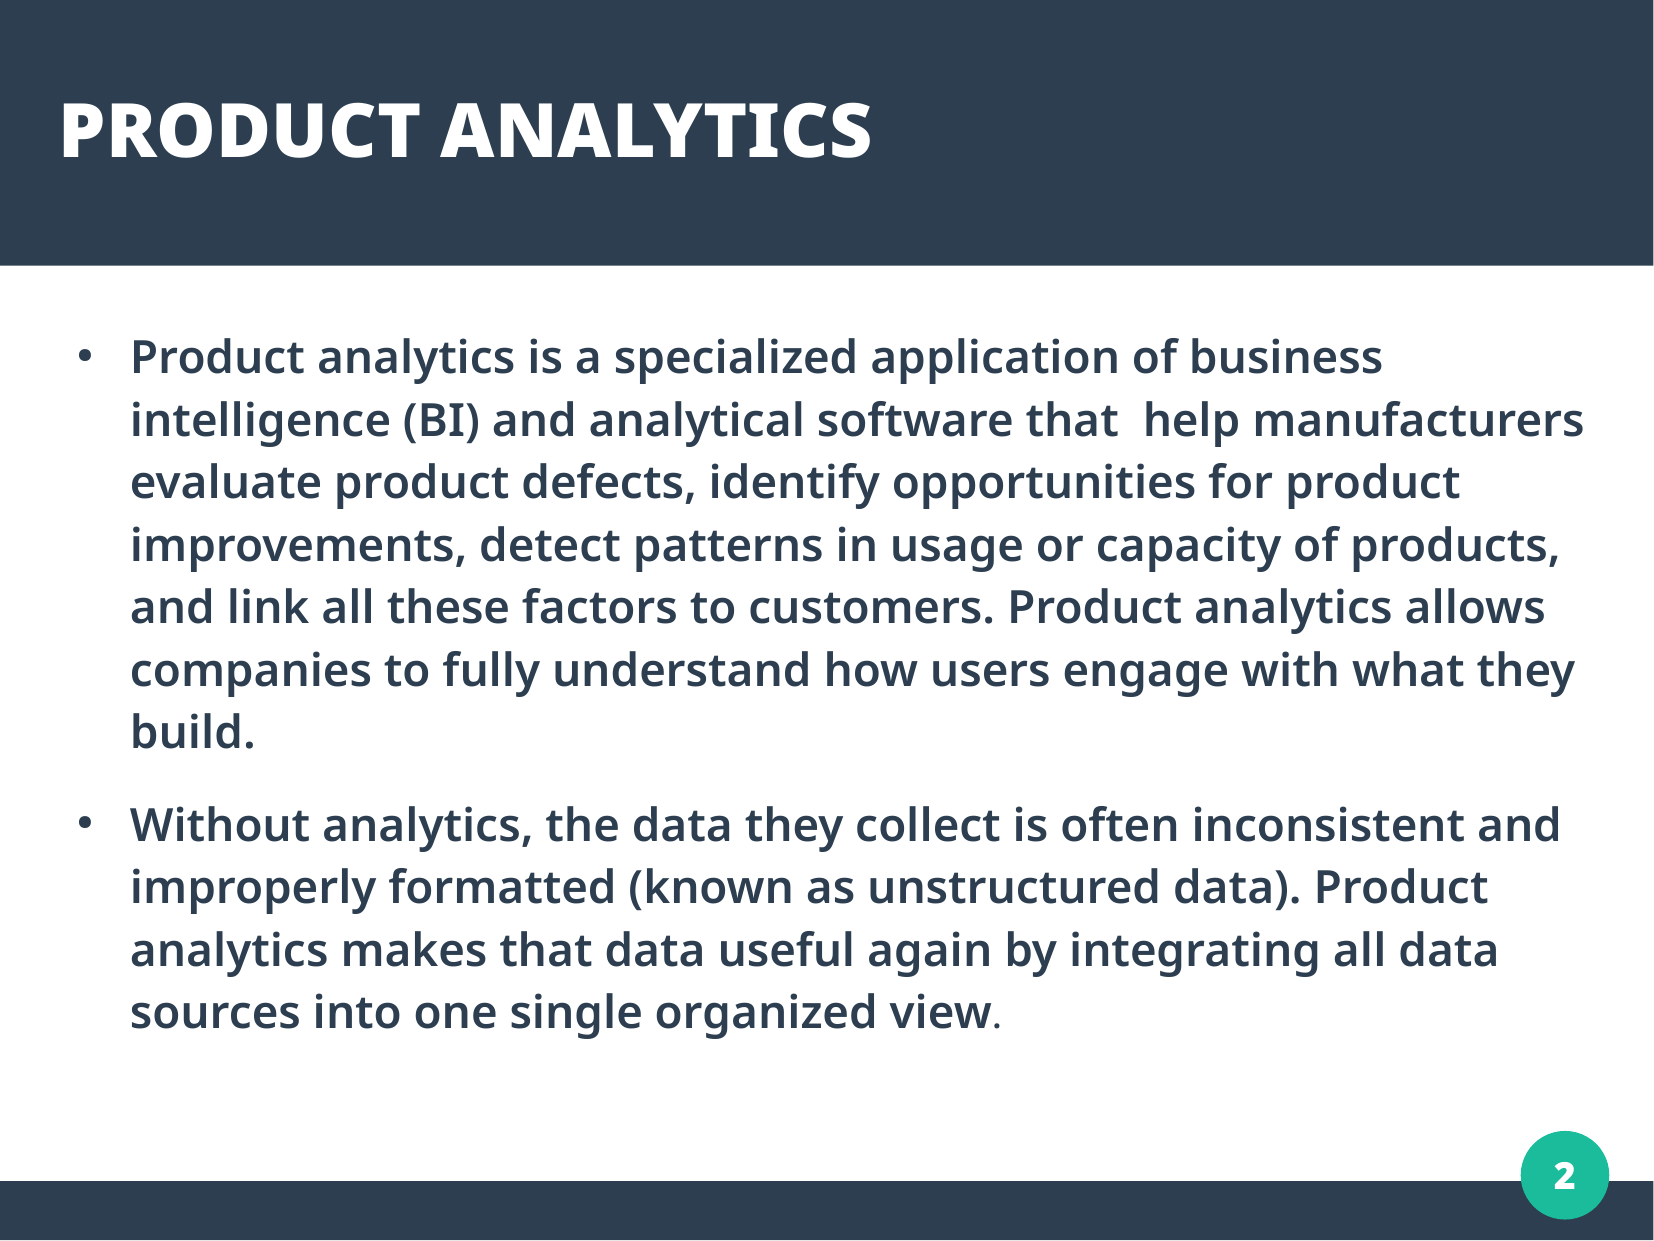

# PRODUCT ANALYTICS
Product analytics is a specialized application of business intelligence (BI) and analytical software that help manufacturers evaluate product defects, identify opportunities for product improvements, detect patterns in usage or capacity of products, and link all these factors to customers. Product analytics allows companies to fully understand how users engage with what they build.
Without analytics, the data they collect is often inconsistent and improperly formatted (known as unstructured data). Product analytics makes that data useful again by integrating all data sources into one single organized view.
2